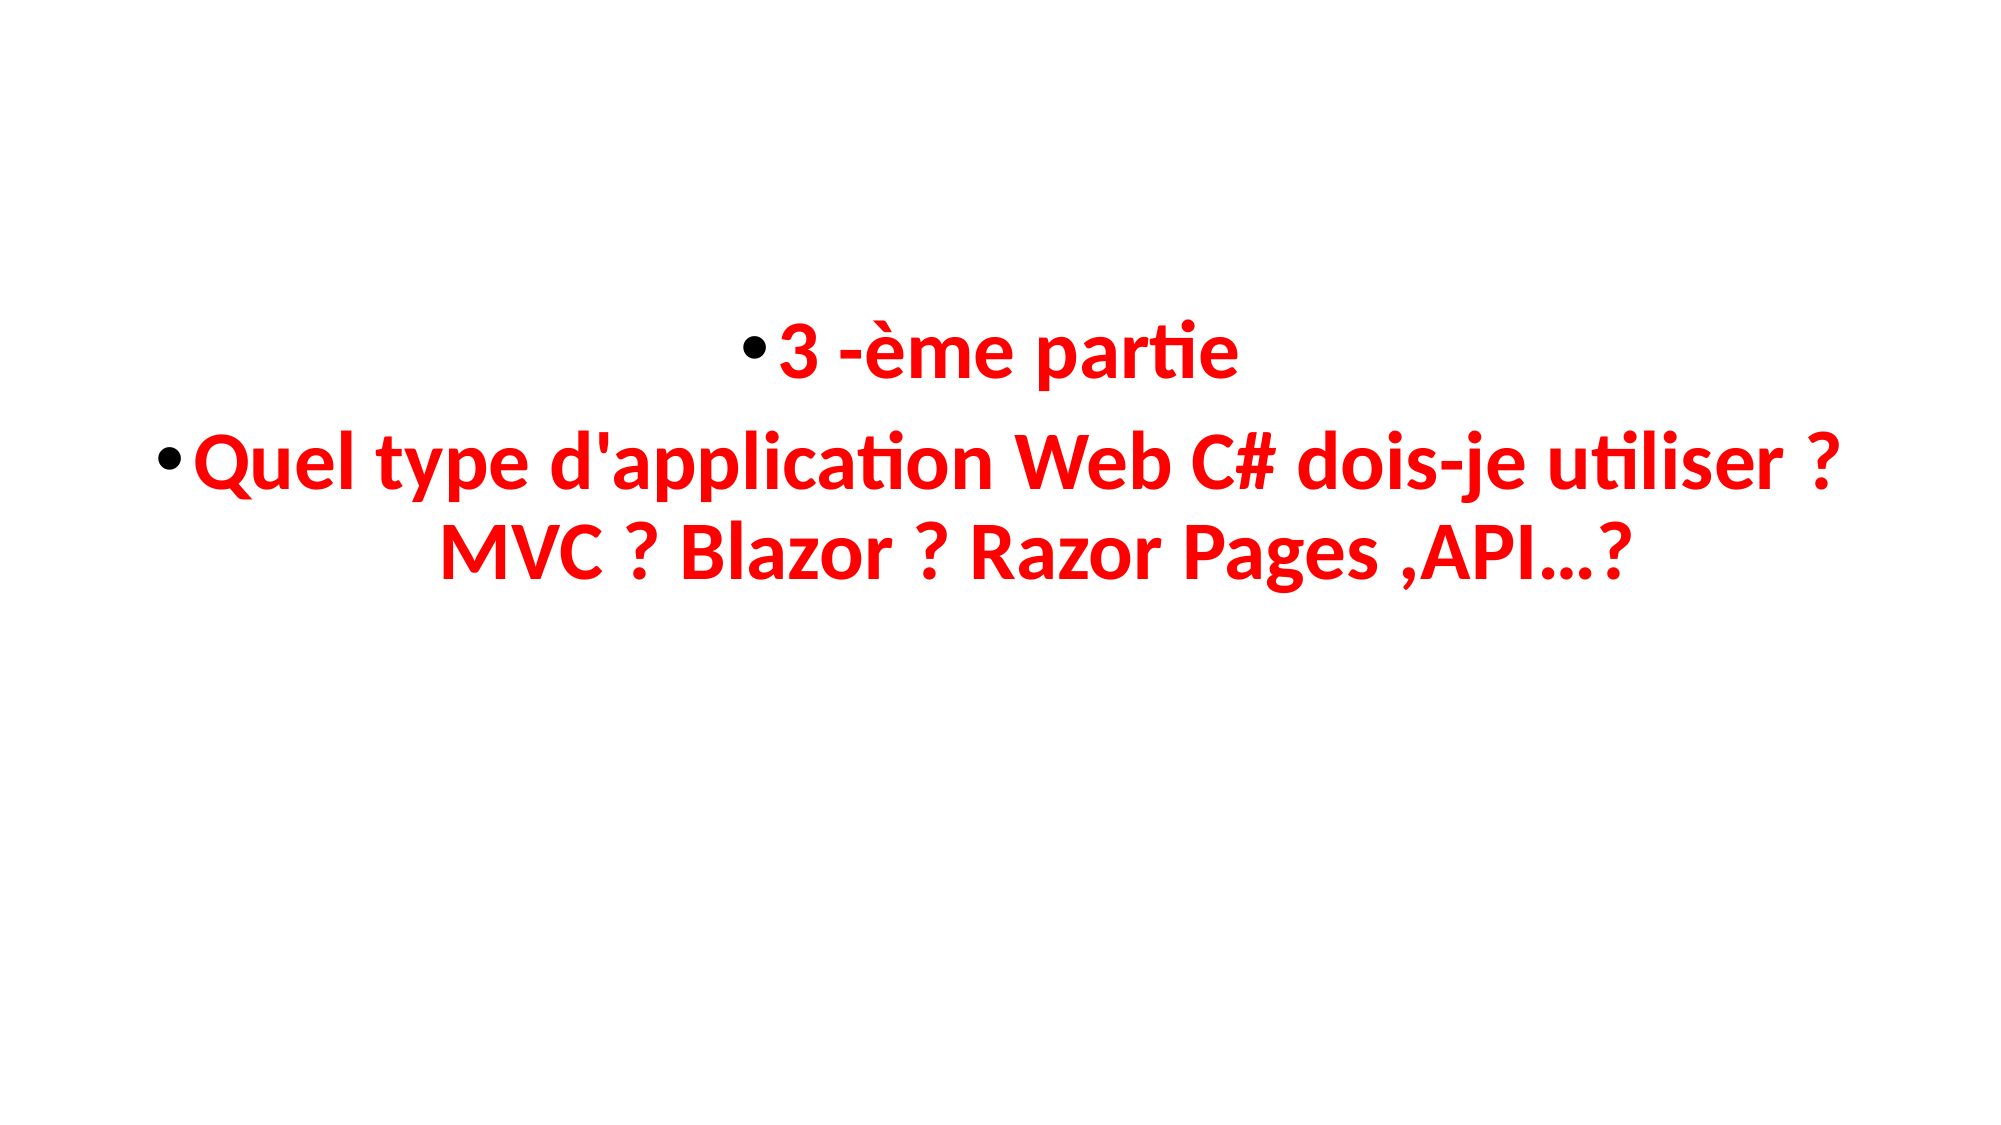

# 3 -ème partie
Quel type d'application Web C# dois-je utiliser ? MVC ? Blazor ? Razor Pages ,API…?